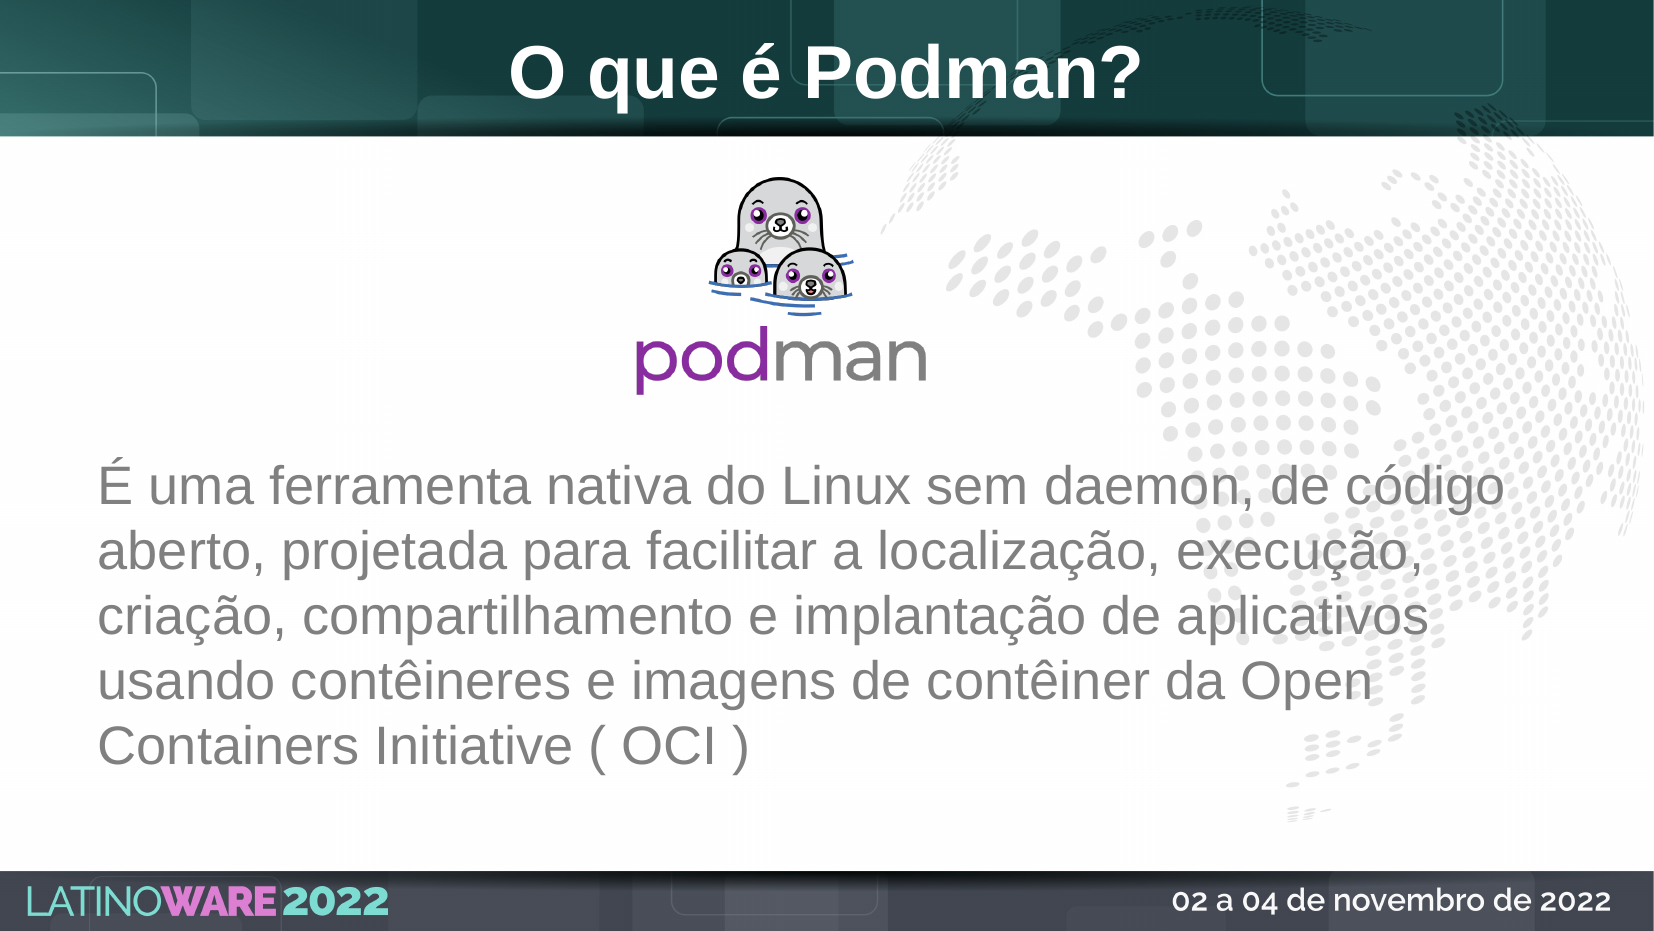

O que é Podman?
É uma ferramenta nativa do Linux sem daemon, de código aberto, projetada para facilitar a localização, execução, criação, compartilhamento e implantação de aplicativos usando contêineres e imagens de contêiner da Open Containers Initiative ( OCI )